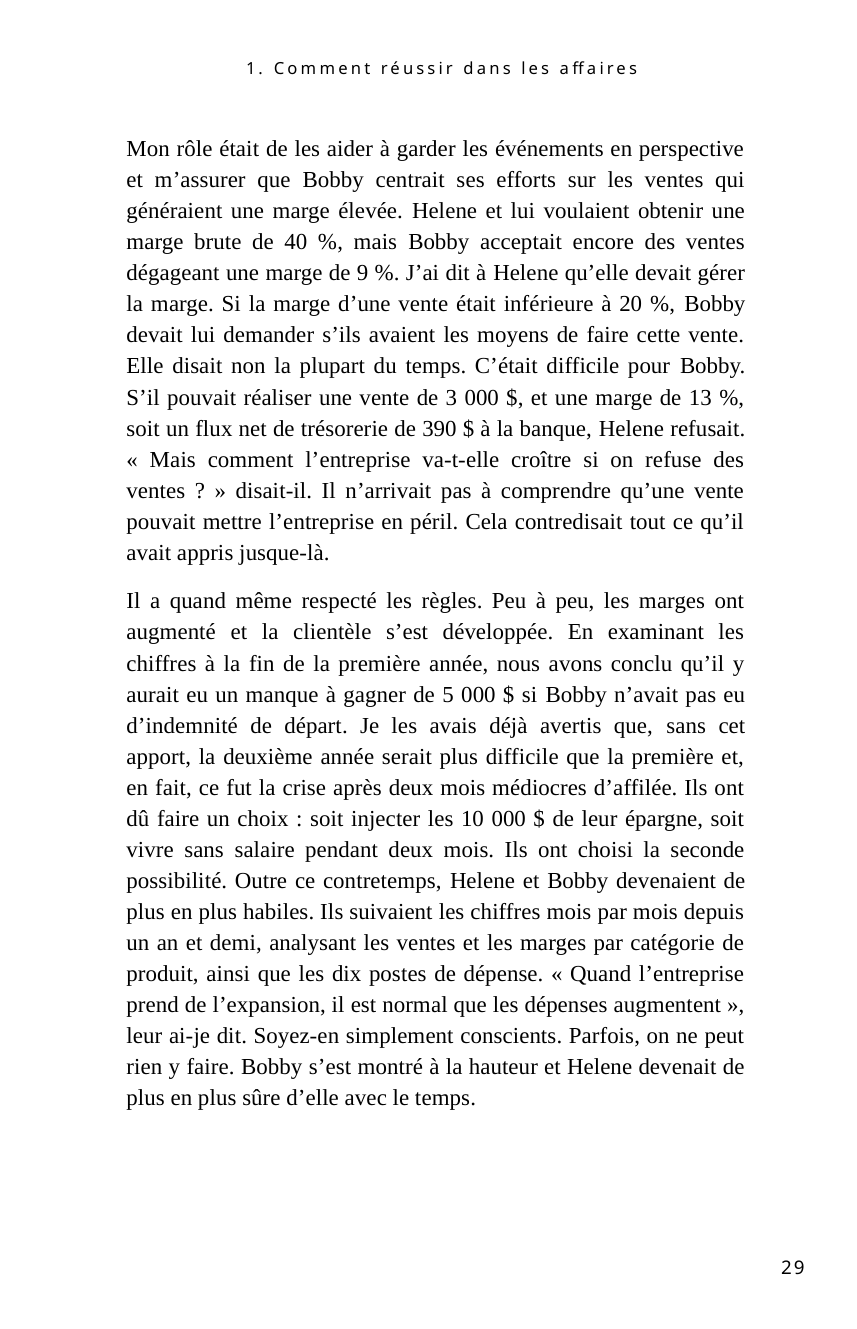

1. Comment réussir dans les affaires
Mon rôle était de les aider à garder les événements en perspective et m’assurer que Bobby centrait ses efforts sur les ventes qui généraient une marge élevée. Helene et lui voulaient obtenir une marge brute de 40 %, mais Bobby acceptait encore des ventes dégageant une marge de 9 %. J’ai dit à Helene qu’elle devait gérer la marge. Si la marge d’une vente était inférieure à 20 %, Bobby devait lui demander s’ils avaient les moyens de faire cette vente. Elle disait non la plupart du temps. C’était difficile pour Bobby. S’il pouvait réaliser une vente de 3 000 $, et une marge de 13 %, soit un flux net de trésorerie de 390 $ à la banque, Helene refusait. « Mais comment l’entreprise va-t-elle croître si on refuse des ventes ? » disait-il. Il n’arrivait pas à comprendre qu’une vente pouvait mettre l’entreprise en péril. Cela contredisait tout ce qu’il avait appris jusque-là.
Il a quand même respecté les règles. Peu à peu, les marges ont augmenté et la clientèle s’est développée. En examinant les chiffres à la fin de la première année, nous avons conclu qu’il y aurait eu un manque à gagner de 5 000 $ si Bobby n’avait pas eu d’indemnité de départ. Je les avais déjà avertis que, sans cet apport, la deuxième année serait plus difficile que la première et, en fait, ce fut la crise après deux mois médiocres d’affilée. Ils ont dû faire un choix : soit injecter les 10 000 $ de leur épargne, soit vivre sans salaire pendant deux mois. Ils ont choisi la seconde possibilité. Outre ce contretemps, Helene et Bobby devenaient de plus en plus habiles. Ils suivaient les chiffres mois par mois depuis un an et demi, analysant les ventes et les marges par catégorie de produit, ainsi que les dix postes de dépense. « Quand l’entreprise prend de l’expansion, il est normal que les dépenses augmentent », leur ai-je dit. Soyez-en simplement conscients. Parfois, on ne peut rien y faire. Bobby s’est montré à la hauteur et Helene devenait de plus en plus sûre d’elle avec le temps.
29